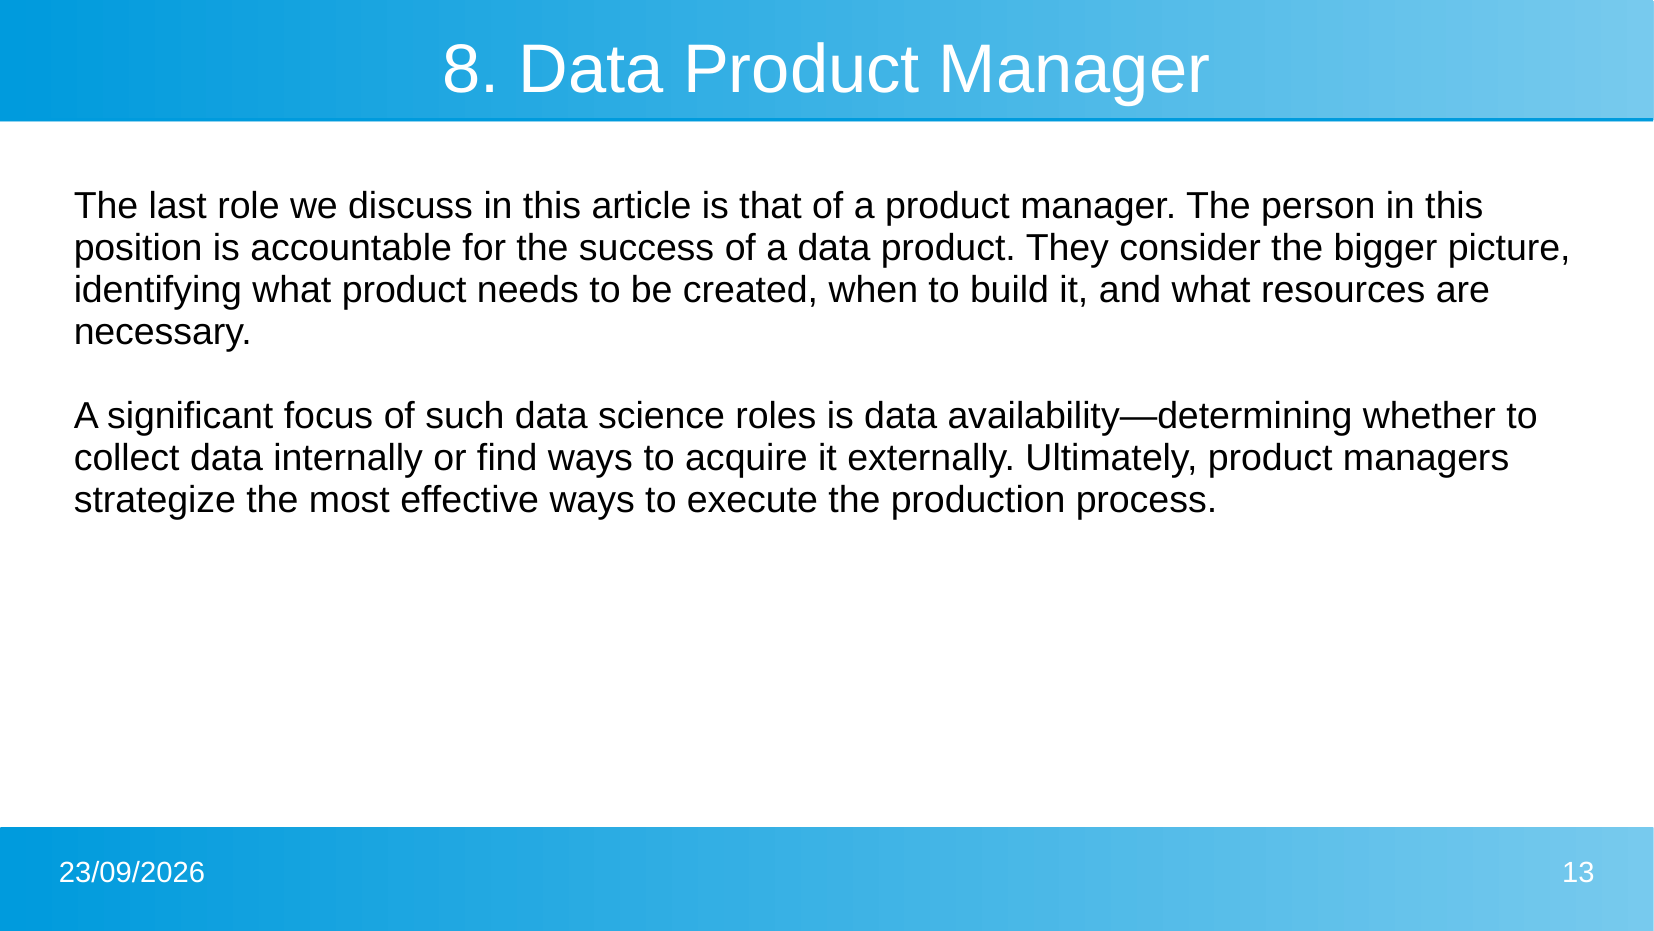

# 8. Data Product Manager
The last role we discuss in this article is that of а product manager. The person in this position is accountable for the success of a data product. They consider the bigger picture, identifying what product needs to be created, when to build it, and what resources are necessary.
A significant focus of such data science roles is data availability—determining whether to collect data internally or find ways to acquire it externally. Ultimately, product managers strategize the most effective ways to execute the production process.
13